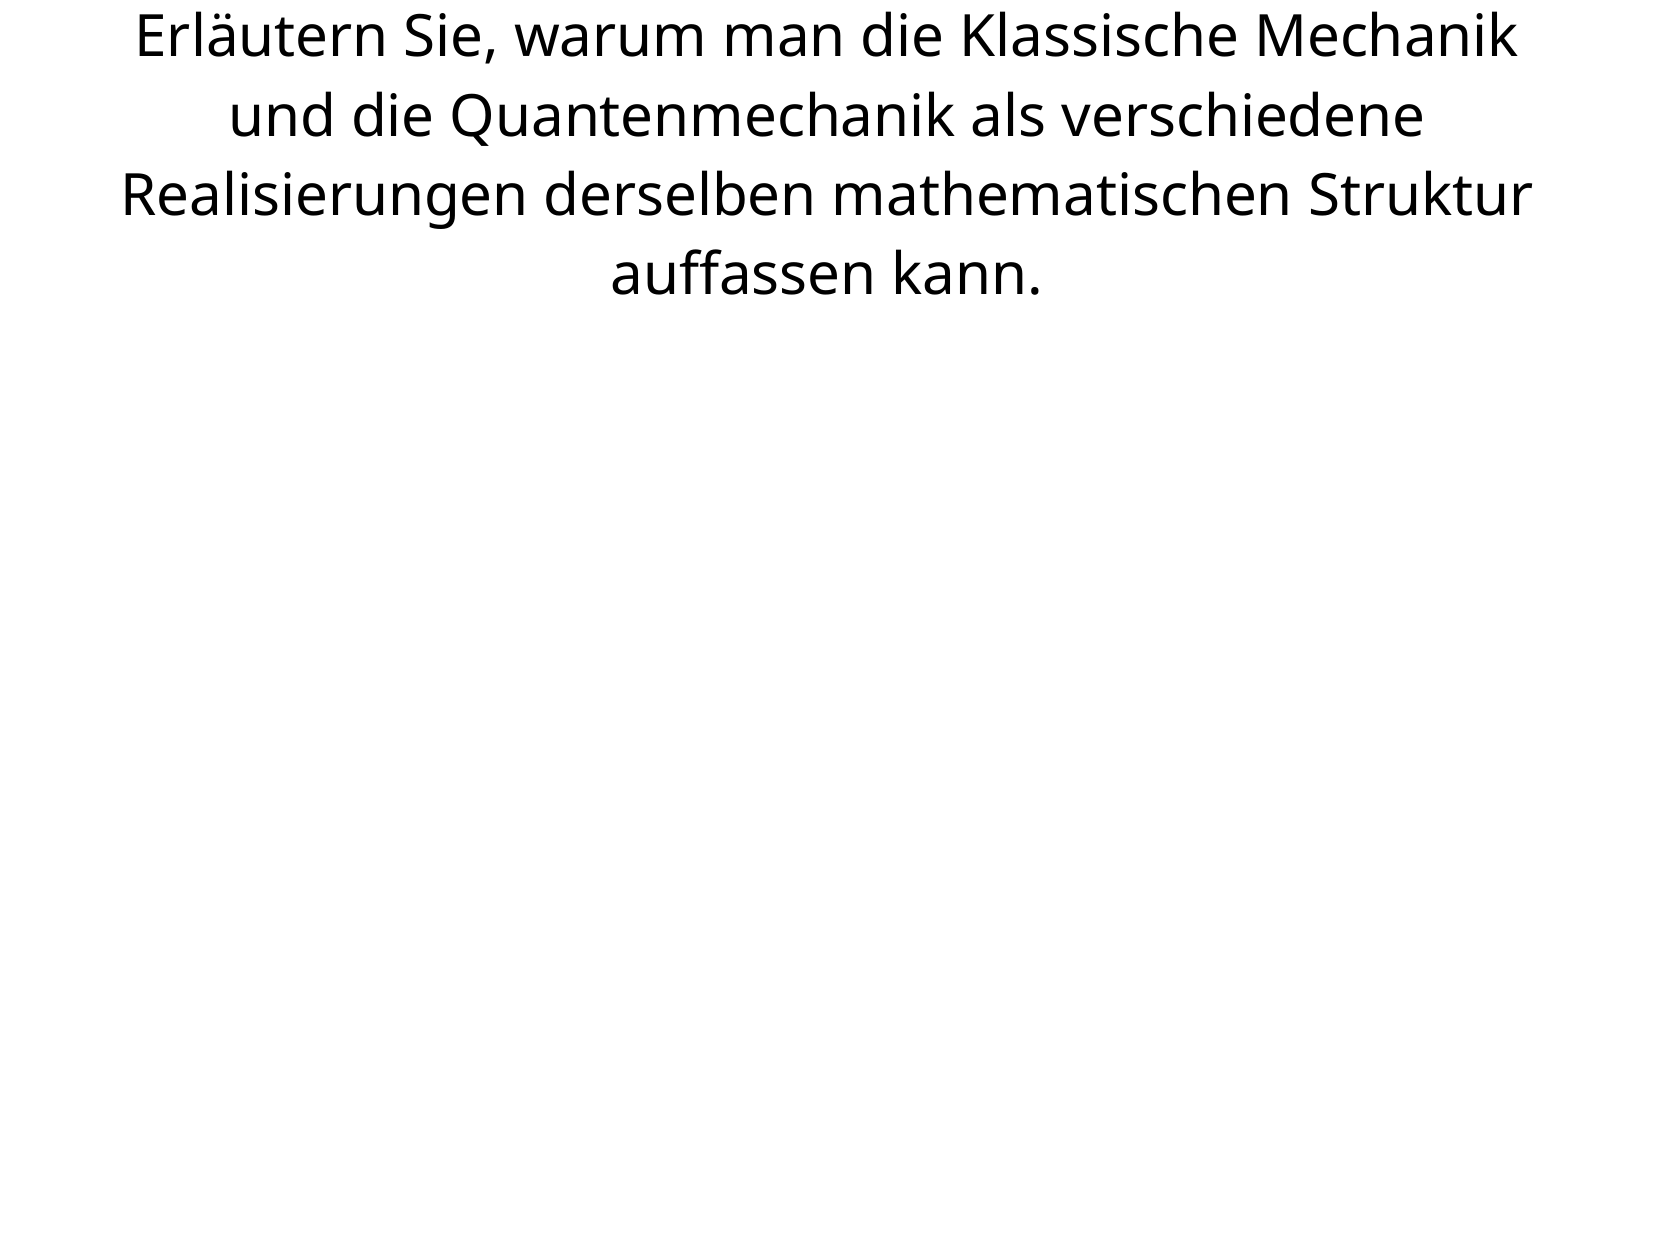

# Erläutern Sie, warum man die Klassische Mechanik und die Quantenmechanik als verschiedene Realisierungen derselben mathematischen Struktur auffassen kann.